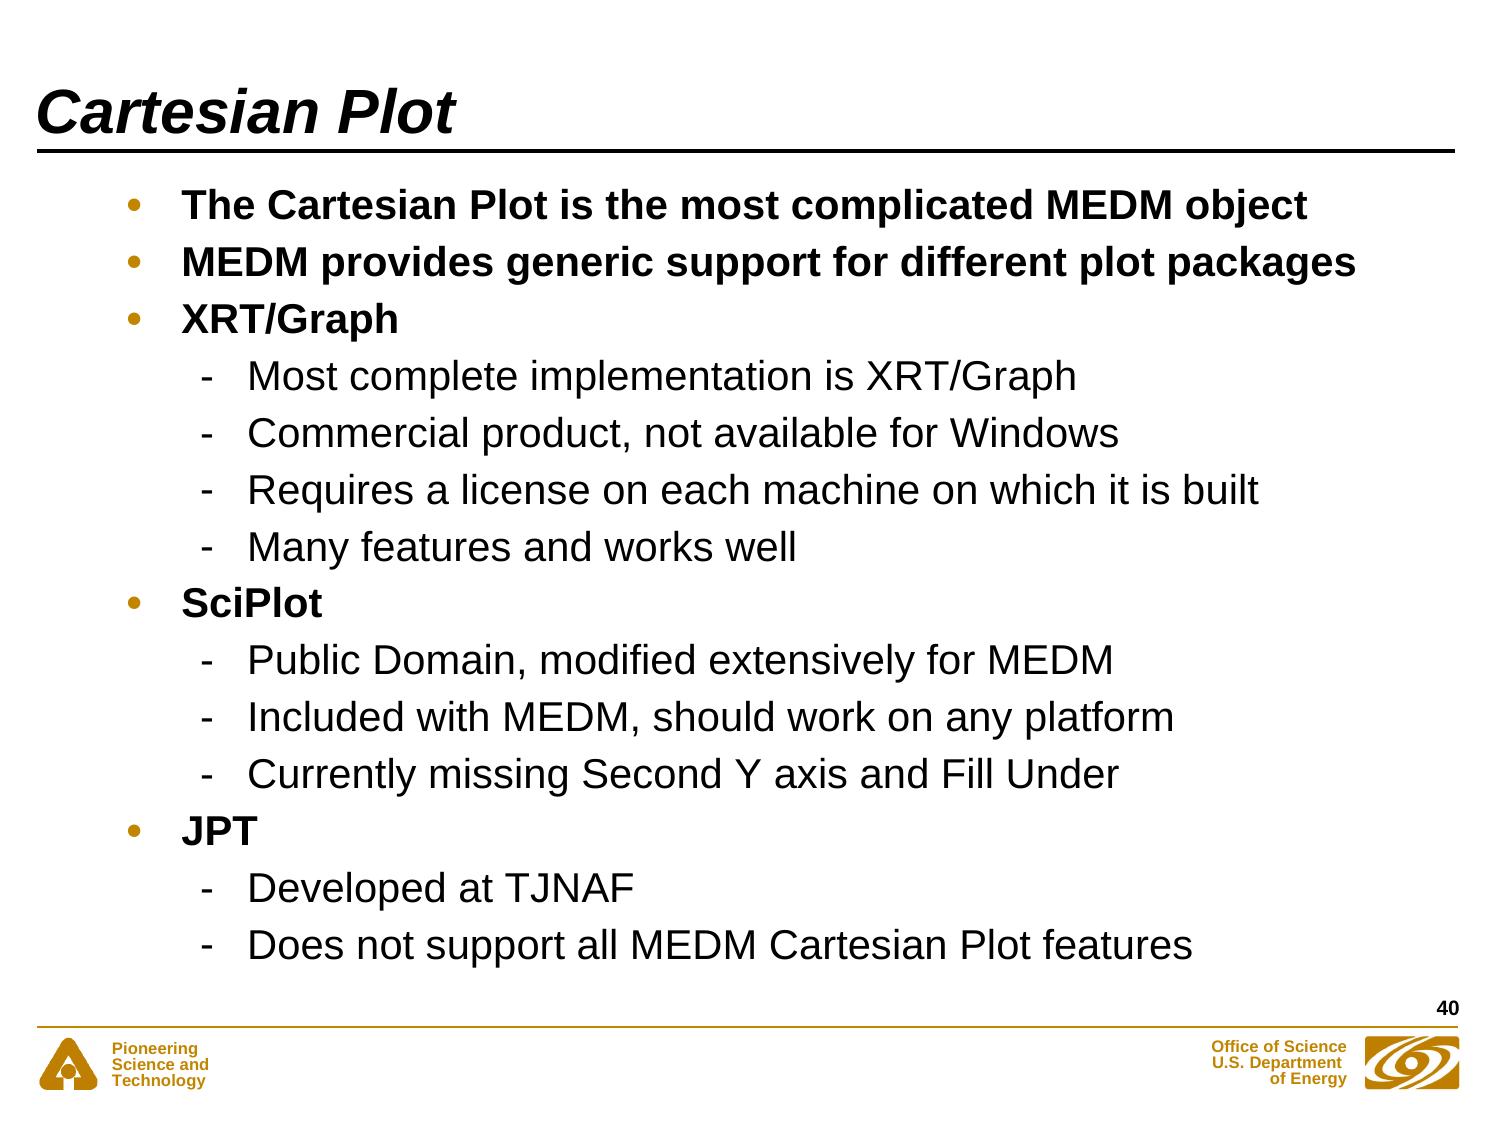

# Cartesian Plot
The Cartesian Plot is the most complicated MEDM object
MEDM provides generic support for different plot packages
XRT/Graph
Most complete implementation is XRT/Graph
Commercial product, not available for Windows
Requires a license on each machine on which it is built
Many features and works well
SciPlot
Public Domain, modified extensively for MEDM
Included with MEDM, should work on any platform
Currently missing Second Y axis and Fill Under
JPT
Developed at TJNAF
Does not support all MEDM Cartesian Plot features
40